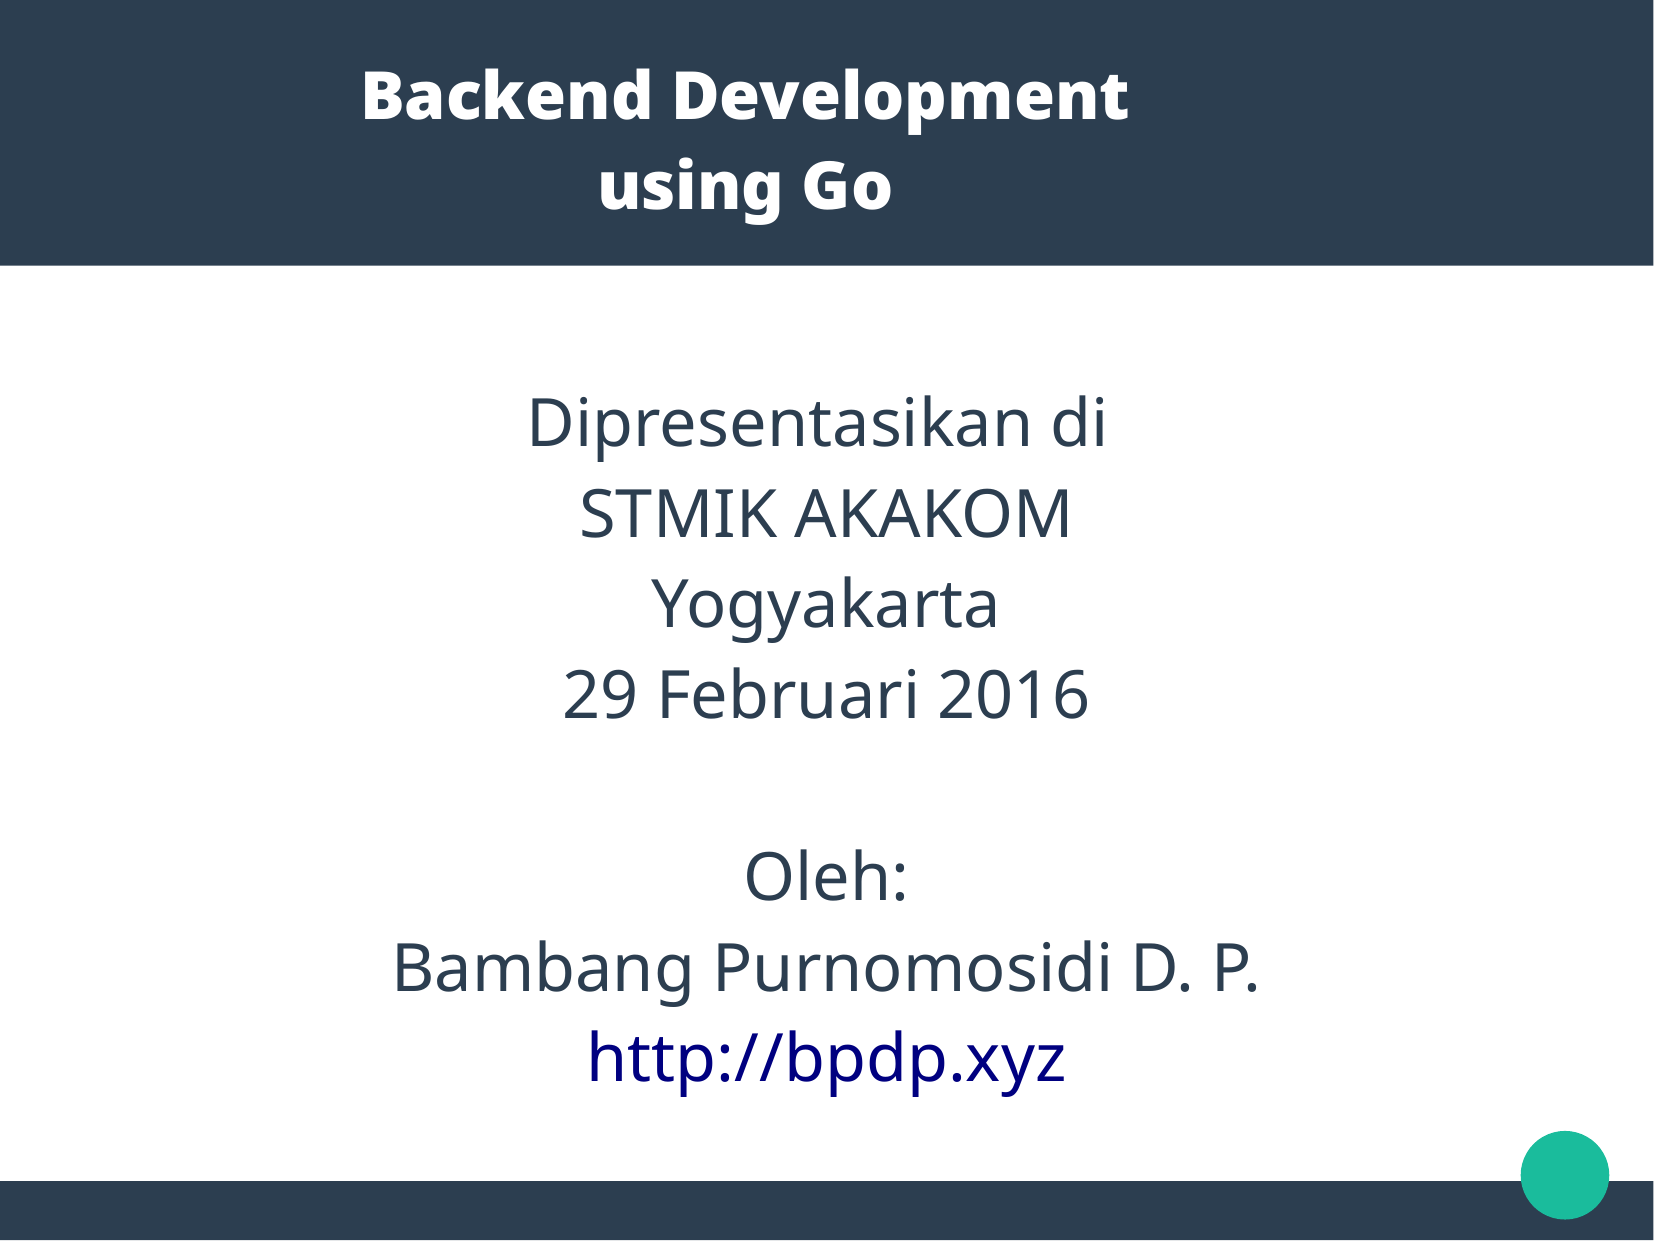

# Backend Development using Go
Dipresentasikan di
STMIK AKAKOM
Yogyakarta
29 Februari 2016
Oleh:
Bambang Purnomosidi D. P.
http://bpdp.xyz